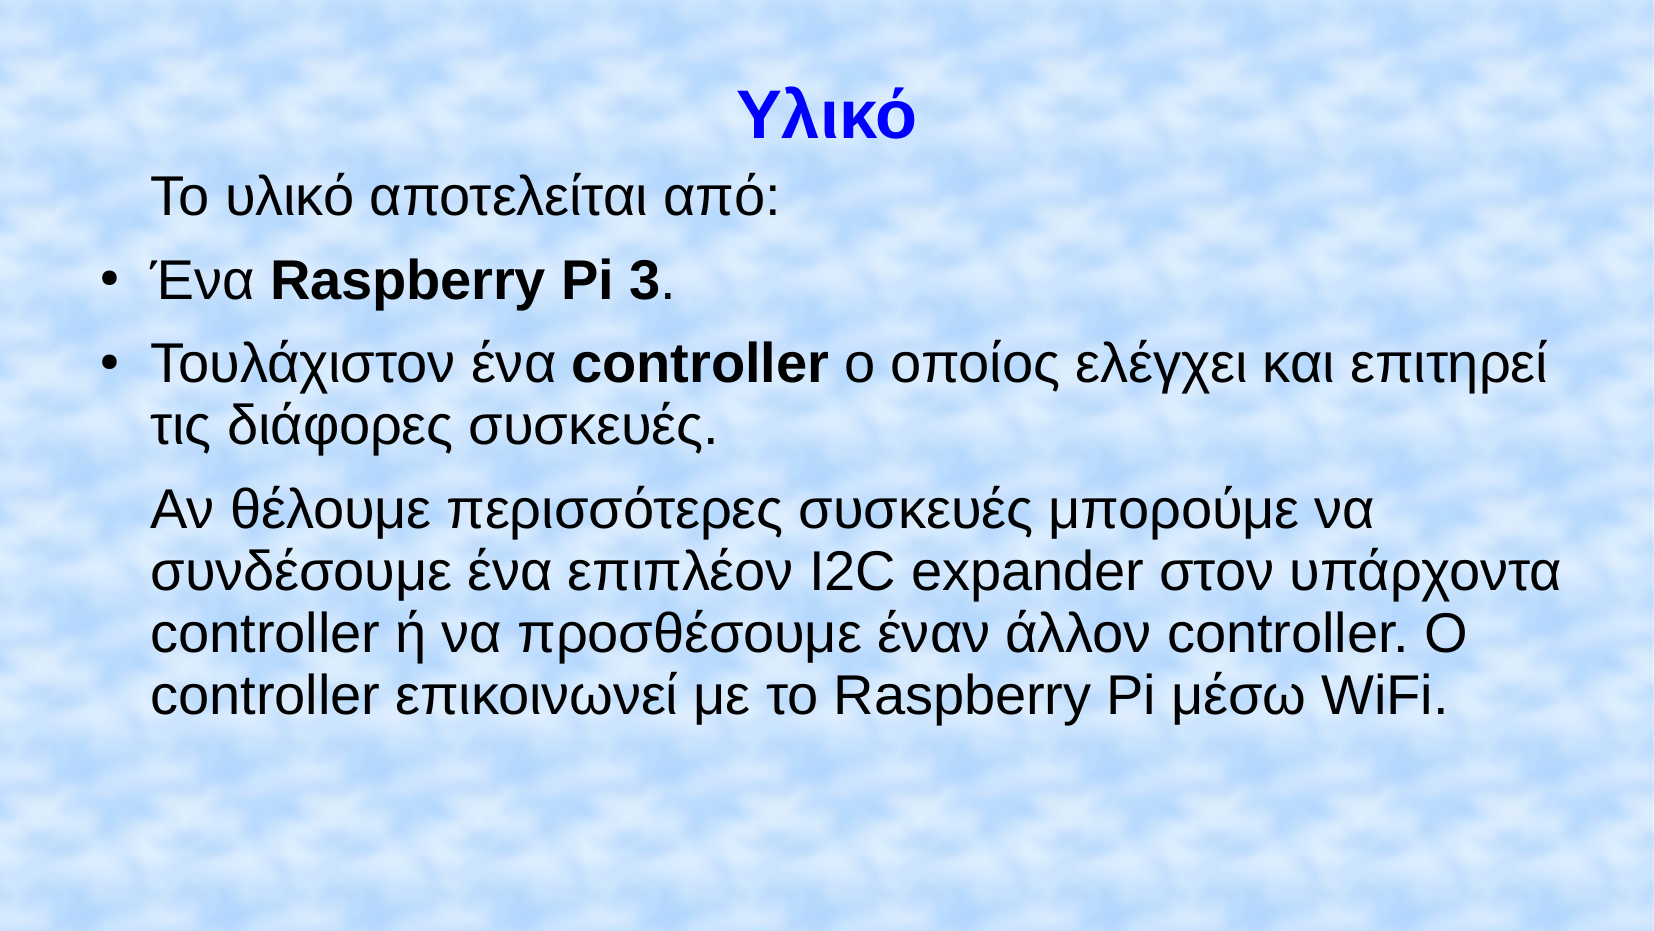

# Υλικό
Το υλικό αποτελείται από:
Ένα Raspberry Pi 3.
Τουλάχιστον ένα controller ο οποίος ελέγχει και επιτηρεί τις διάφορες συσκευές.
Αν θέλουμε περισσότερες συσκευές μπορούμε να συνδέσουμε ένα επιπλέον I2C expander στον υπάρχοντα controller ή να προσθέσουμε έναν άλλον controller. Ο controller επικοινωνεί με το Raspberry Pi μέσω WiFi.